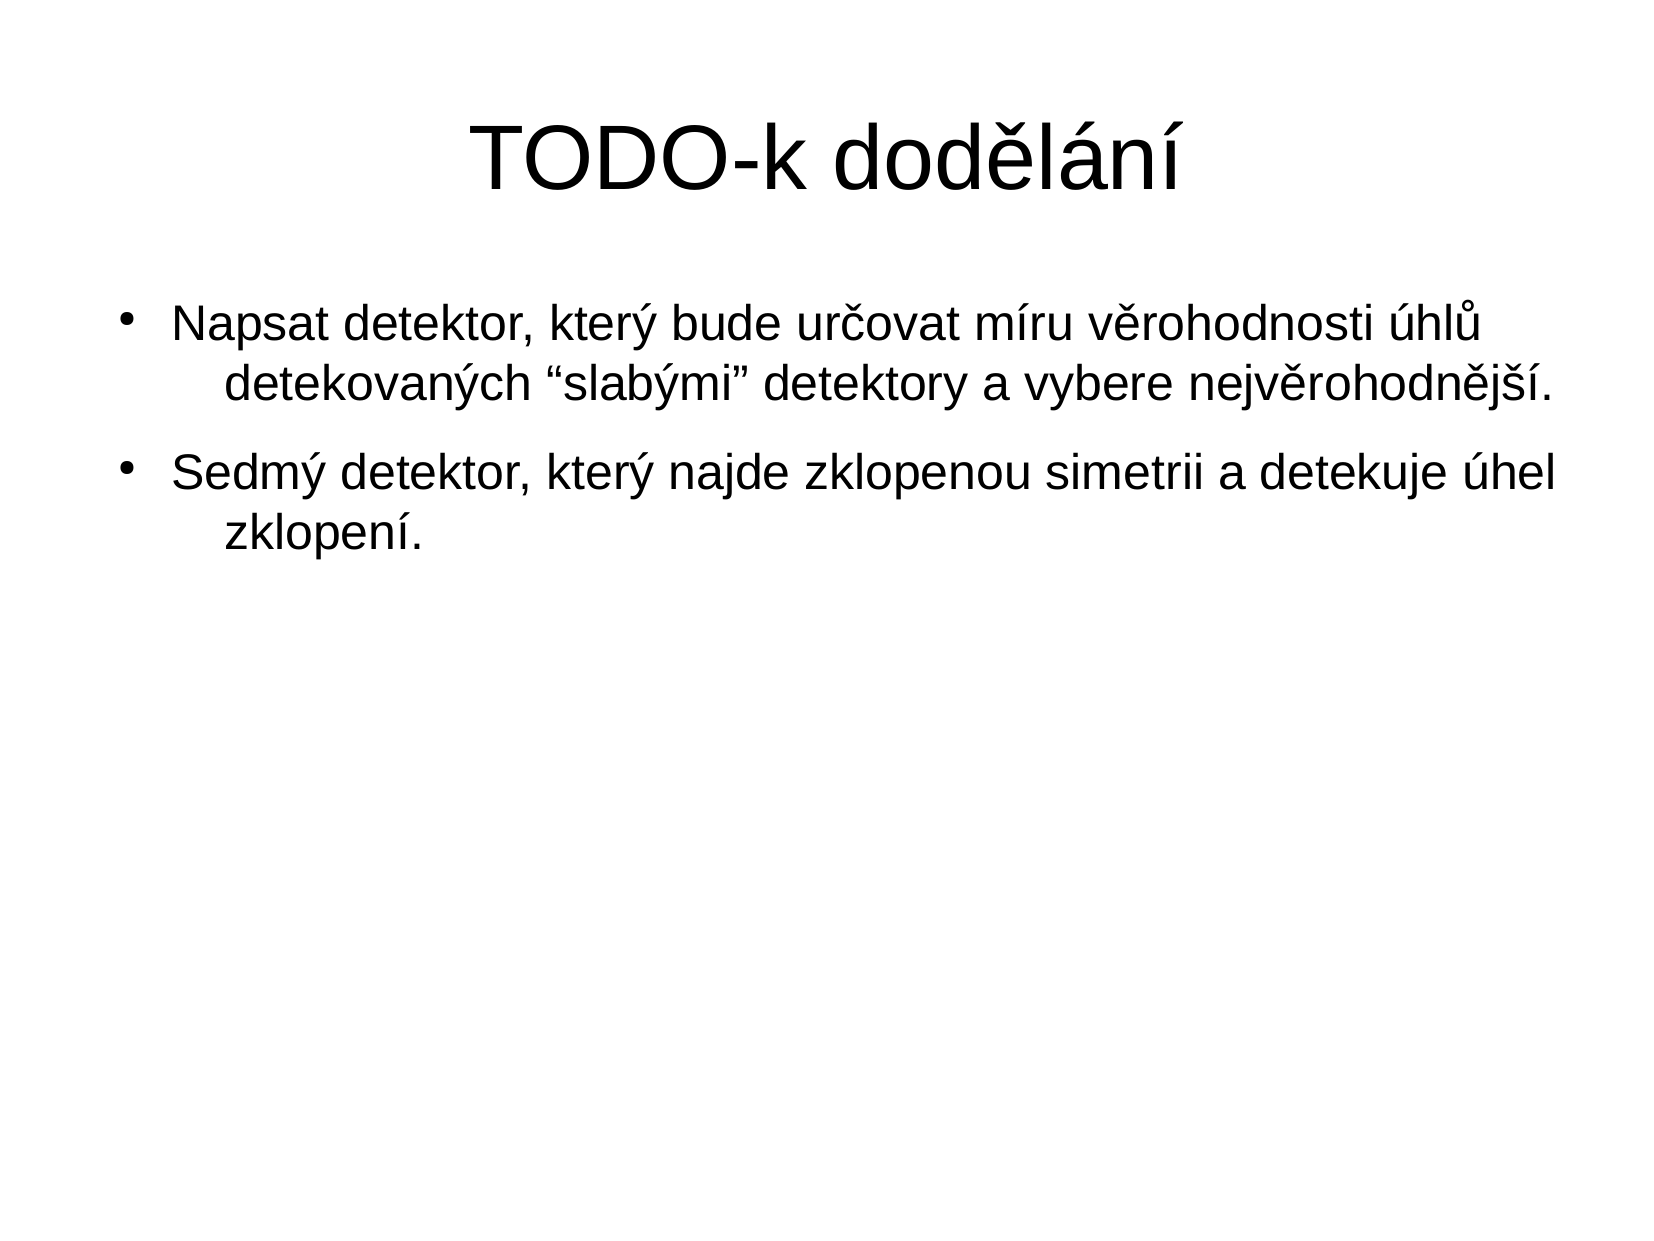

# TODO-k dodělání
Napsat detektor, který bude určovat míru věrohodnosti úhlů detekovaných “slabými” detektory a vybere nejvěrohodnější.
Sedmý detektor, který najde zklopenou simetrii a detekuje úhel zklopení.